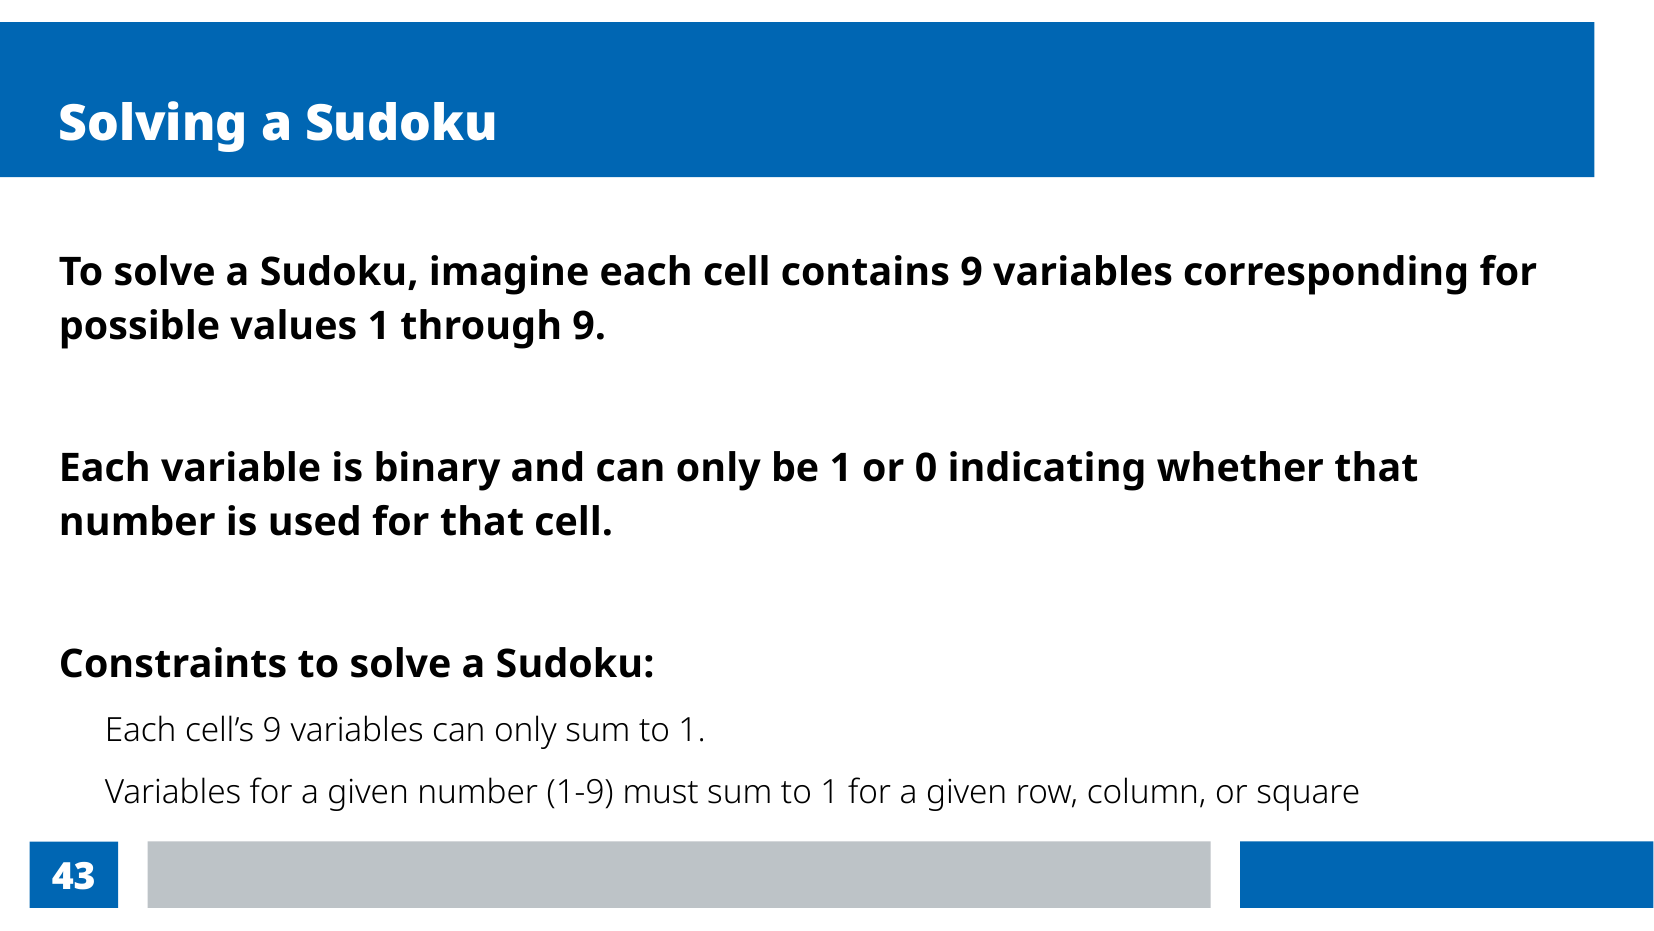

# Solving a Sudoku
To solve a Sudoku, imagine each cell contains 9 variables corresponding for possible values 1 through 9.
Each variable is binary and can only be 1 or 0 indicating whether that number is used for that cell.
Constraints to solve a Sudoku:
Each cell’s 9 variables can only sum to 1.
Variables for a given number (1-9) must sum to 1 for a given row, column, or square
43